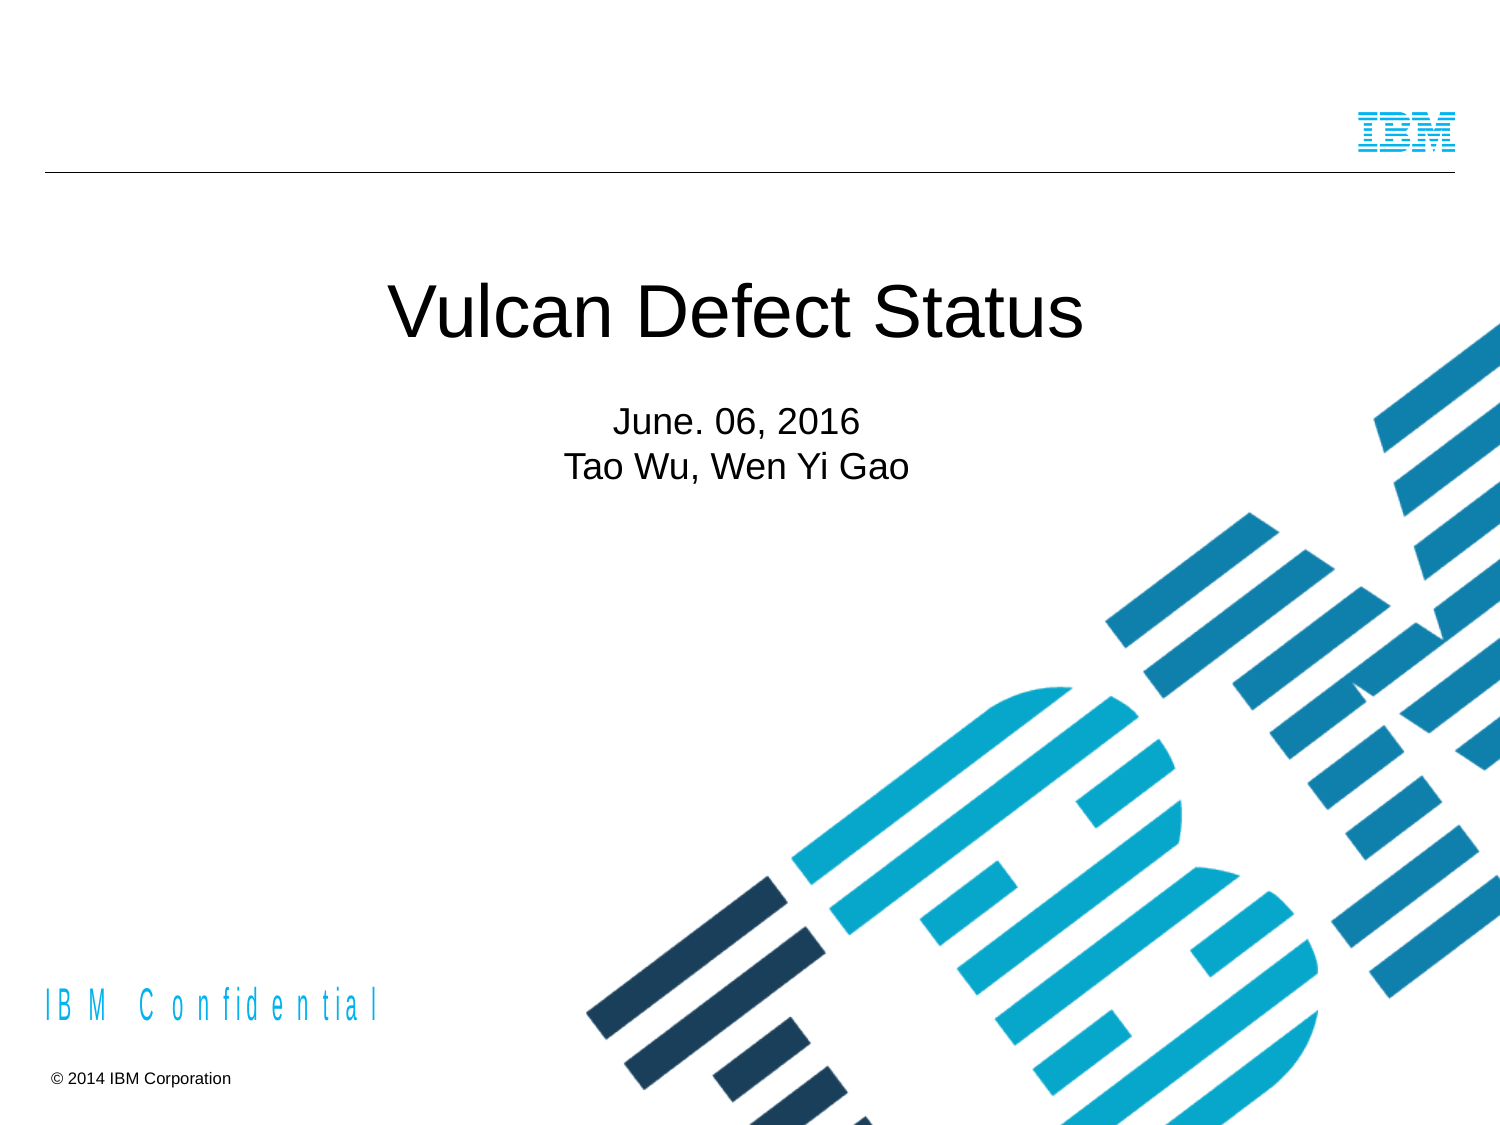

# Vulcan Defect Status June. 06, 2016 Tao Wu, Wen Yi Gao